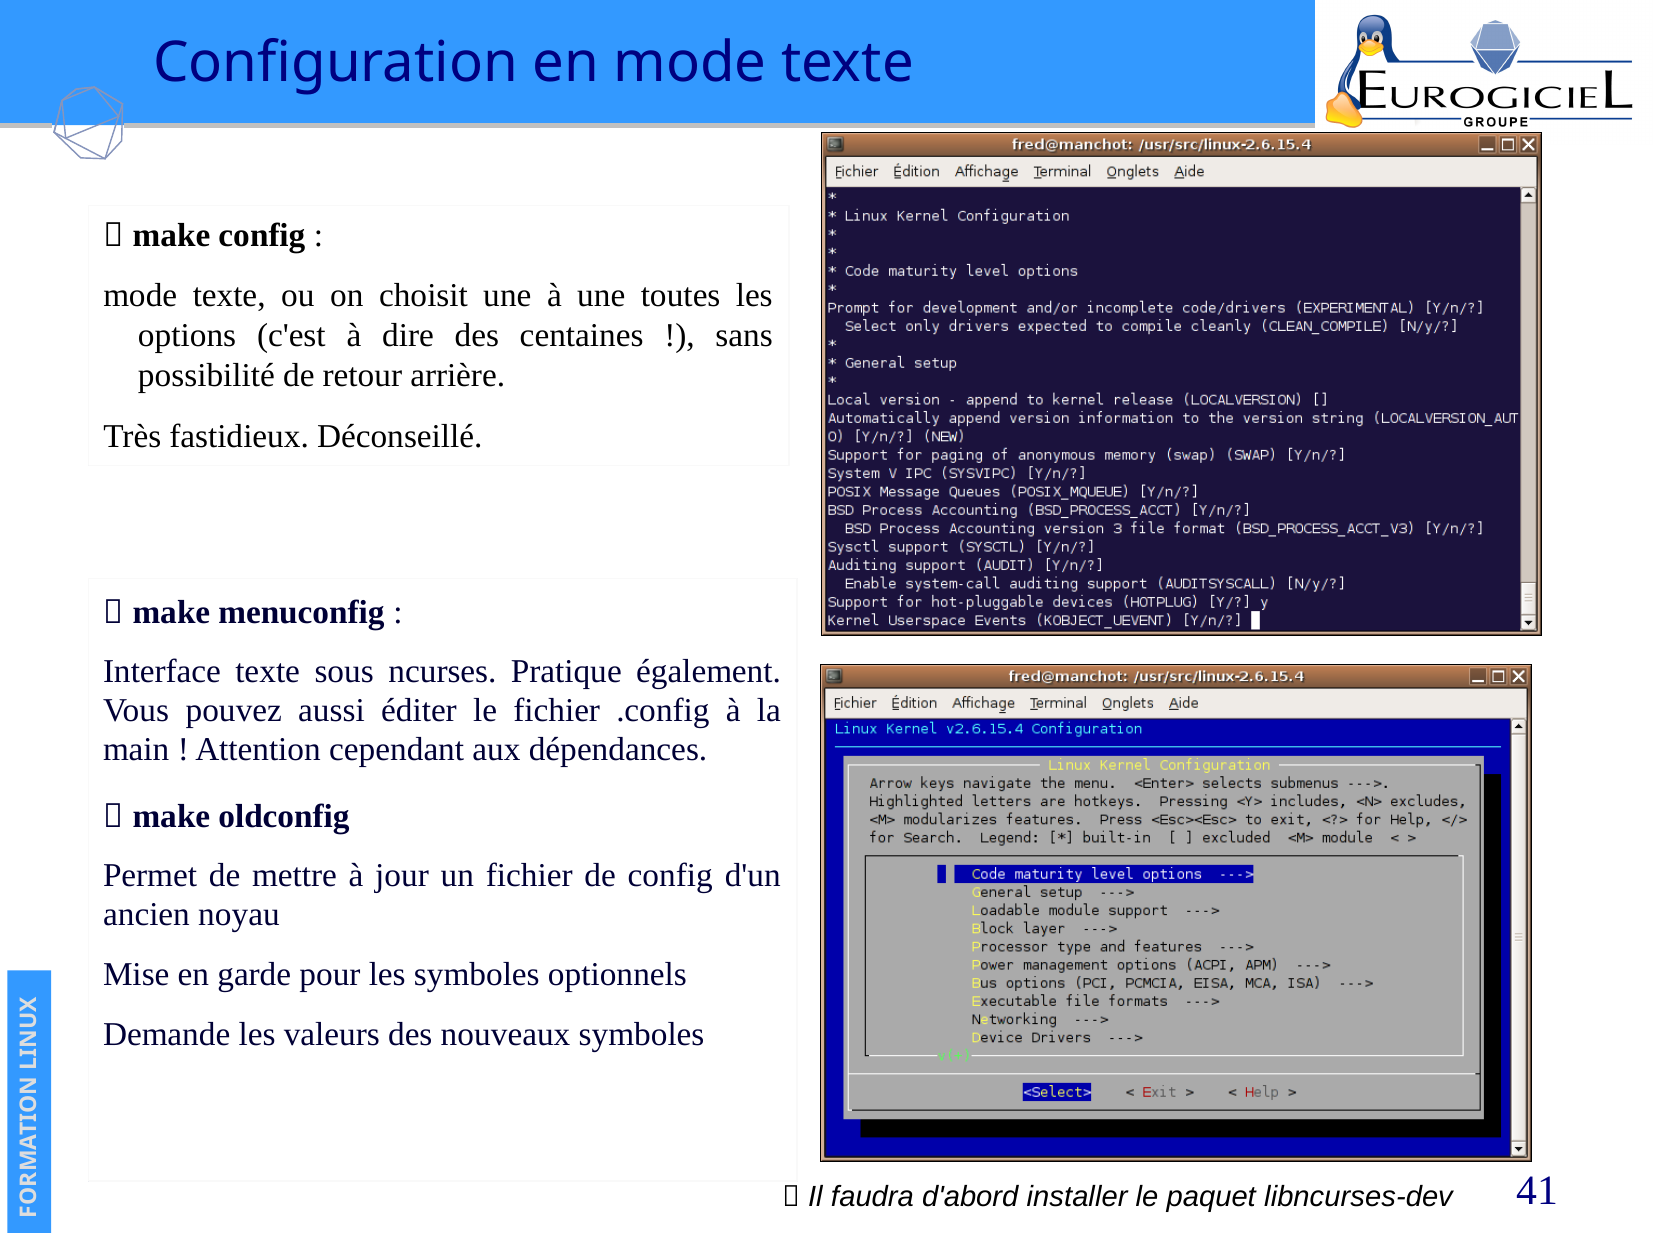

# Configuration en mode texte
 make config :
mode texte, ou on choisit une à une toutes les options (c'est à dire des centaines !), sans possibilité de retour arrière.
Très fastidieux. Déconseillé.
 make menuconfig :
Interface texte sous ncurses. Pratique également.
Vous pouvez aussi éditer le fichier .config à la main ! Attention cependant aux dépendances.
 make oldconfig
Permet de mettre à jour un fichier de config d'un ancien noyau
Mise en garde pour les symboles optionnels
Demande les valeurs des nouveaux symboles
 Il faudra d'abord installer le paquet libncurses-dev